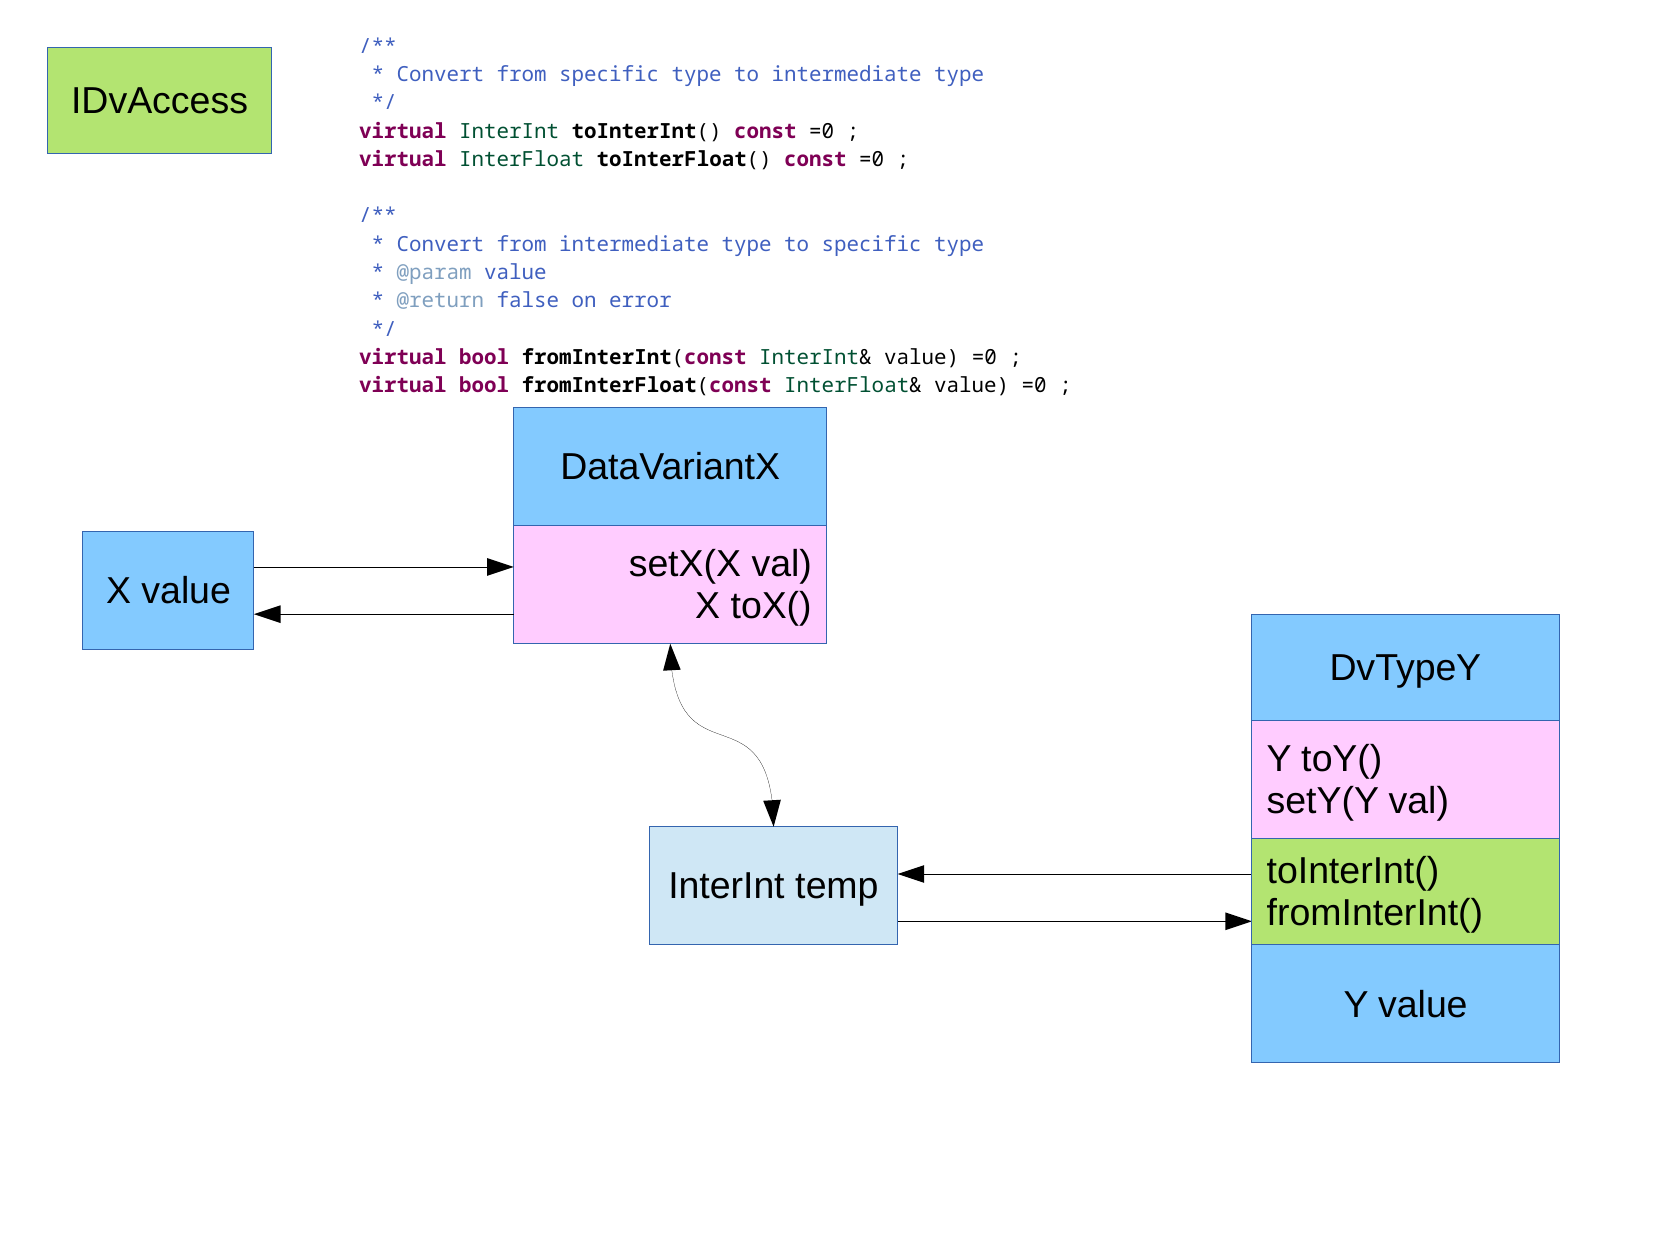

/**
 * Convert from specific type to intermediate type
 */
virtual InterInt toInterInt() const =0 ;
virtual InterFloat toInterFloat() const =0 ;
/**
 * Convert from intermediate type to specific type
 * @param value
 * @return false on error
 */
virtual bool fromInterInt(const InterInt& value) =0 ;
virtual bool fromInterFloat(const InterFloat& value) =0 ;
IDvAccess
DataVariantX
setX(X val)
X toX()
X value
DvTypeY
Y toY()
setY(Y val)
InterInt temp
toInterInt()
fromInterInt()
Y value